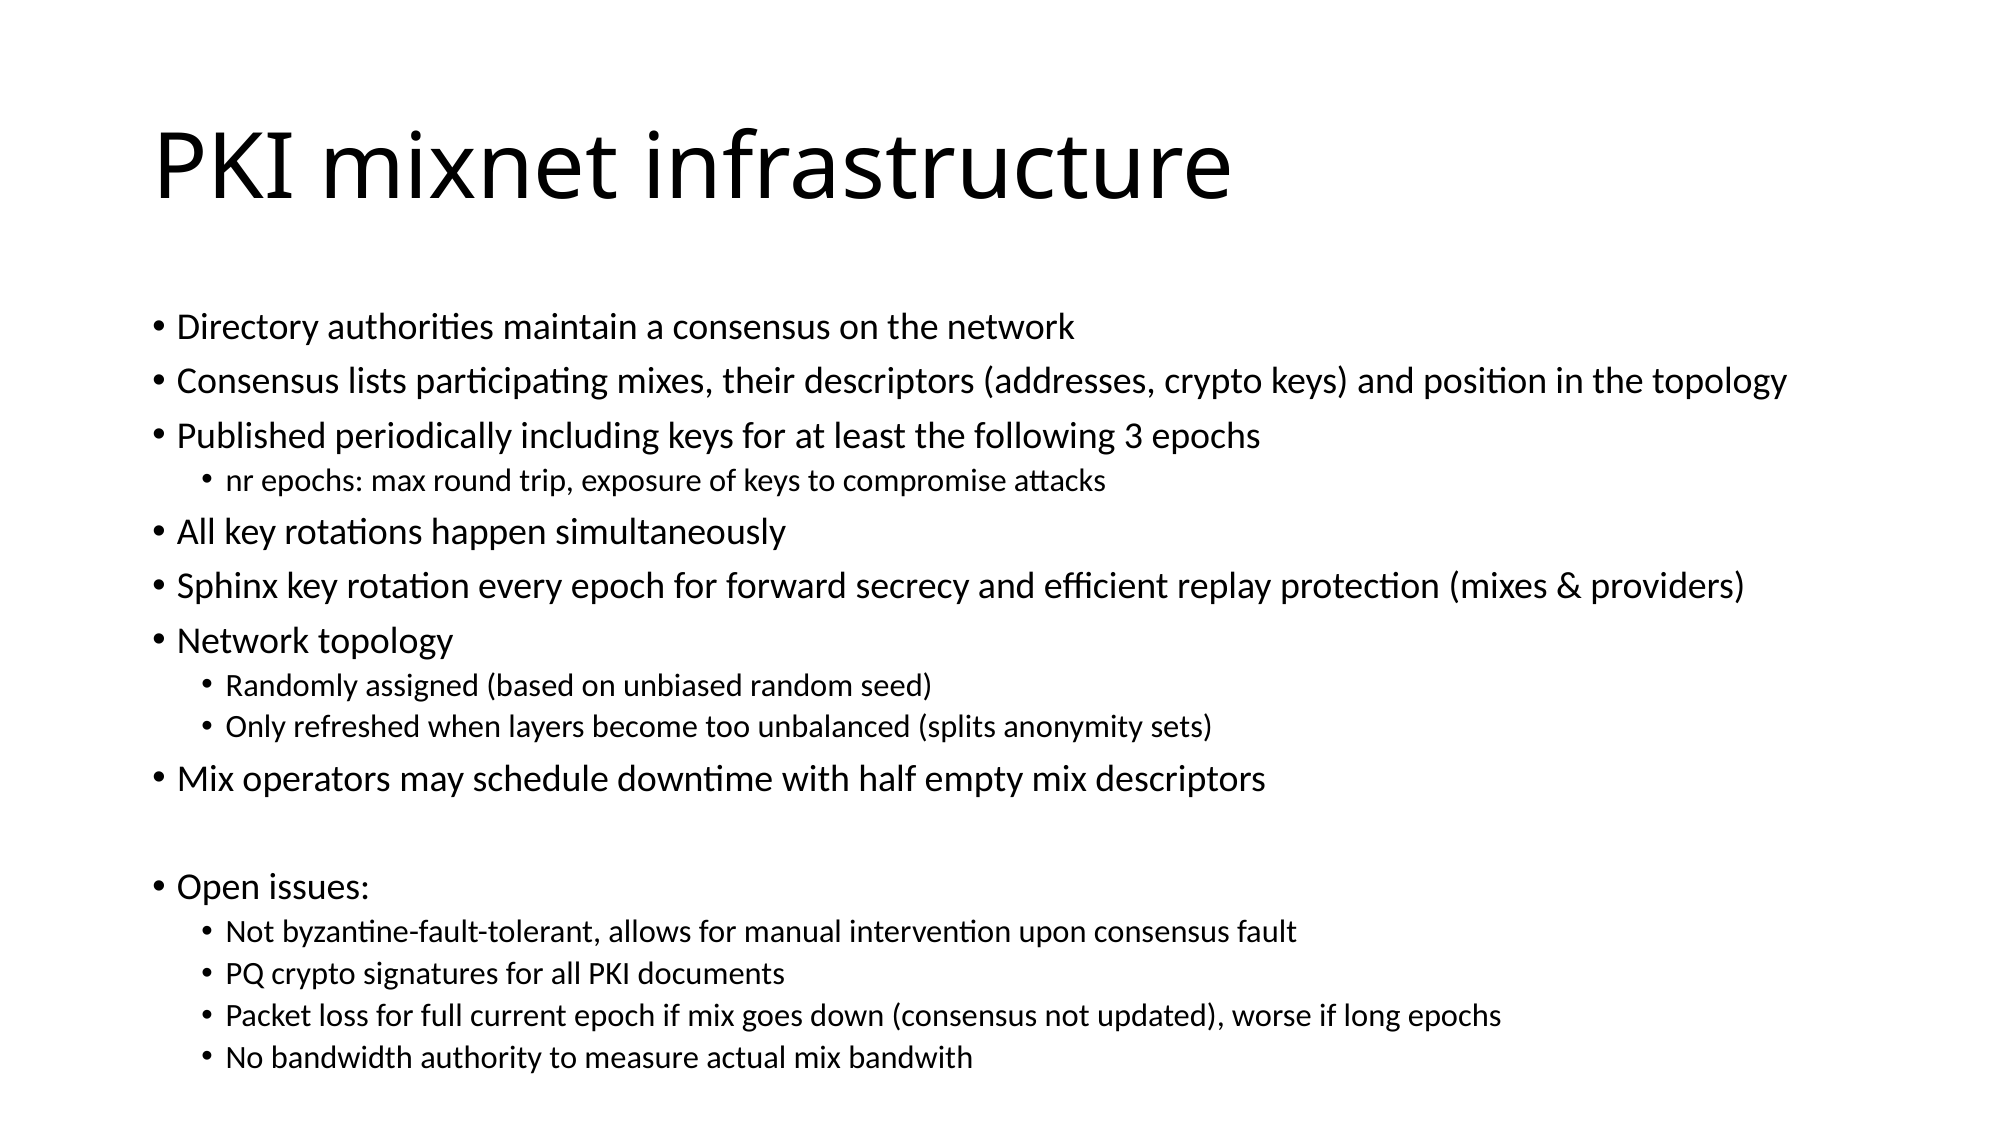

# PKI mixnet infrastructure
Directory authorities maintain a consensus on the network
Consensus lists participating mixes, their descriptors (addresses, crypto keys) and position in the topology
Published periodically including keys for at least the following 3 epochs
nr epochs: max round trip, exposure of keys to compromise attacks
All key rotations happen simultaneously
Sphinx key rotation every epoch for forward secrecy and efficient replay protection (mixes & providers)
Network topology
Randomly assigned (based on unbiased random seed)
Only refreshed when layers become too unbalanced (splits anonymity sets)
Mix operators may schedule downtime with half empty mix descriptors
Open issues:
Not byzantine-fault-tolerant, allows for manual intervention upon consensus fault
PQ crypto signatures for all PKI documents
Packet loss for full current epoch if mix goes down (consensus not updated), worse if long epochs
No bandwidth authority to measure actual mix bandwith